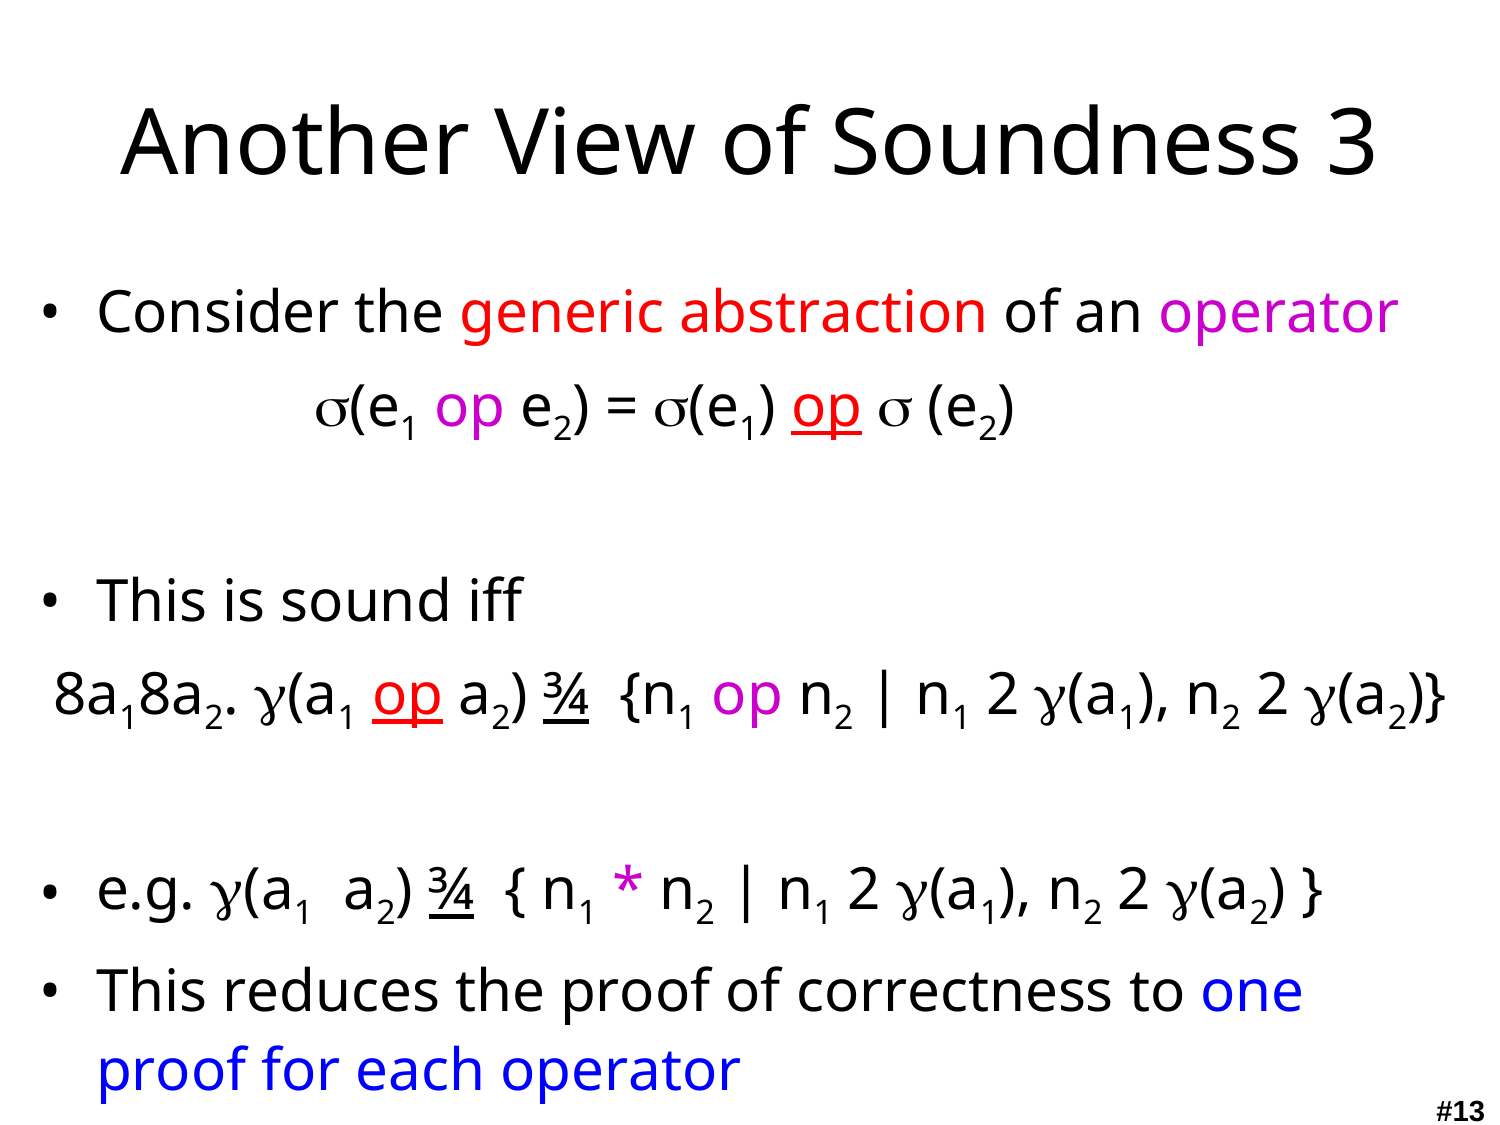

# Another View of Soundness 3
Consider the generic abstraction of an operator
 (e1 op e2) = (e1) op  (e2)
This is sound iff
8a18a2. (a1 op a2) ¾ {n1 op n2 | n1 2 (a1), n2 2 (a2)}
e.g. (a1 ­ a2) ¾ { n1 * n2 | n1 2 (a1), n2 2 (a2) }
This reduces the proof of correctness to one proof for each operator
13